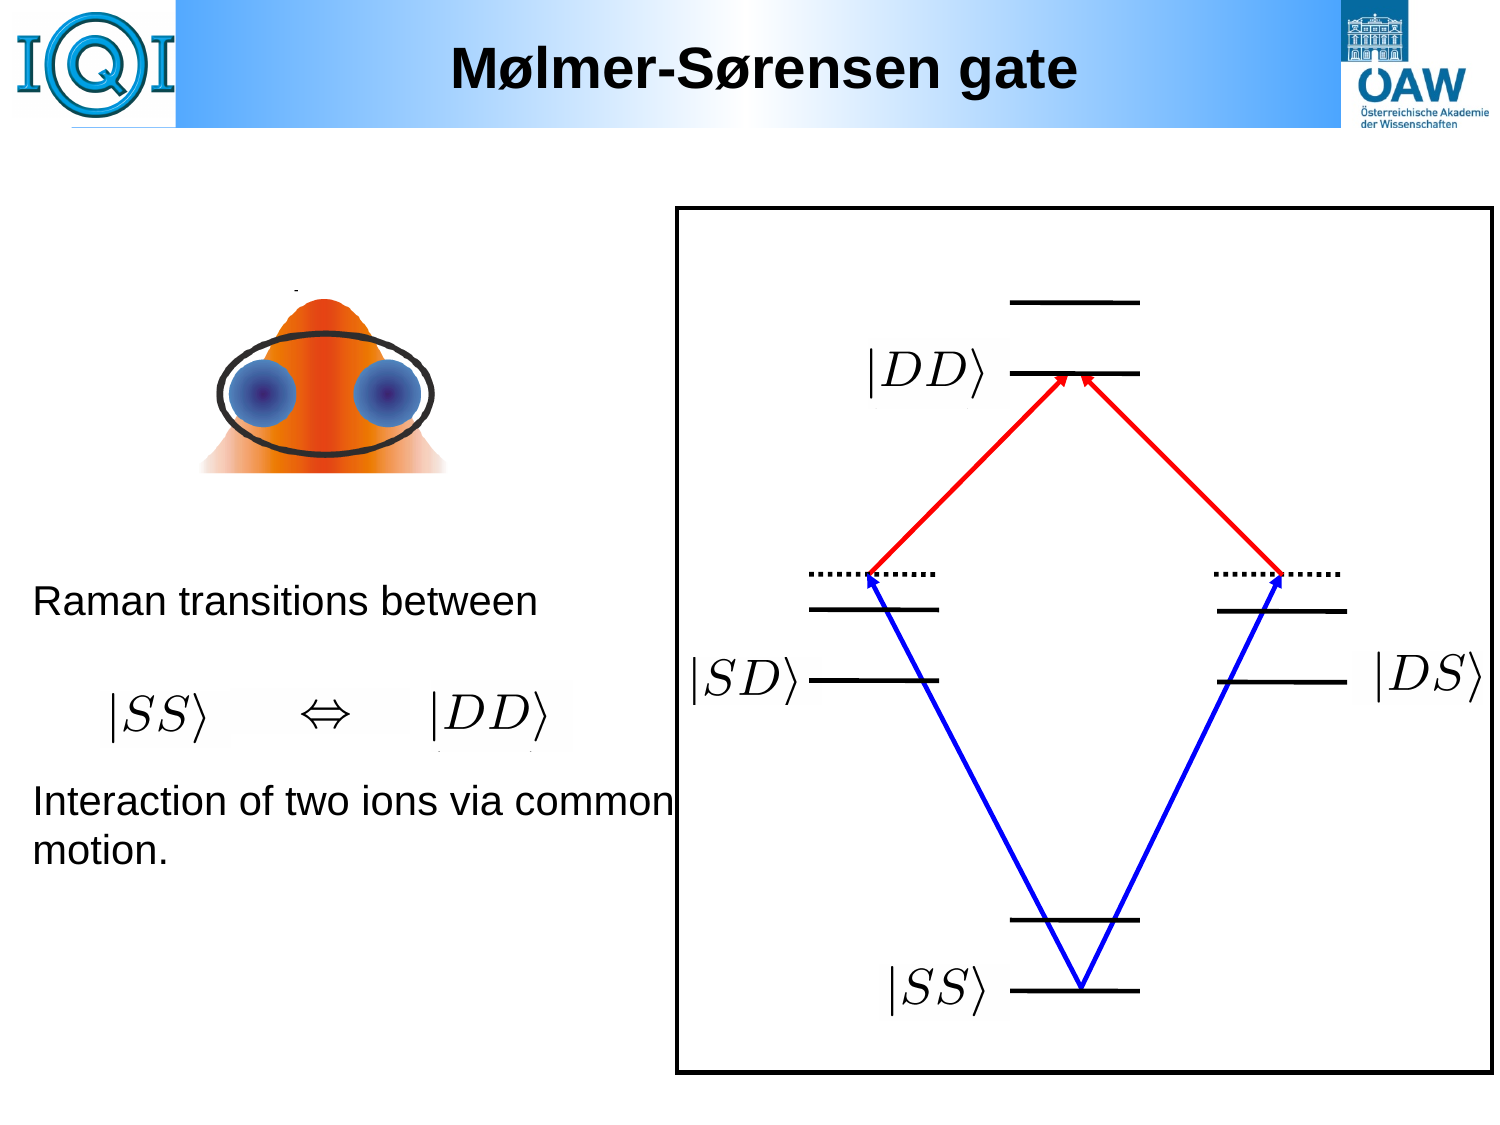

Mølmer-Sørensen gate
Raman transitions between
Interaction of two ions via common motion.